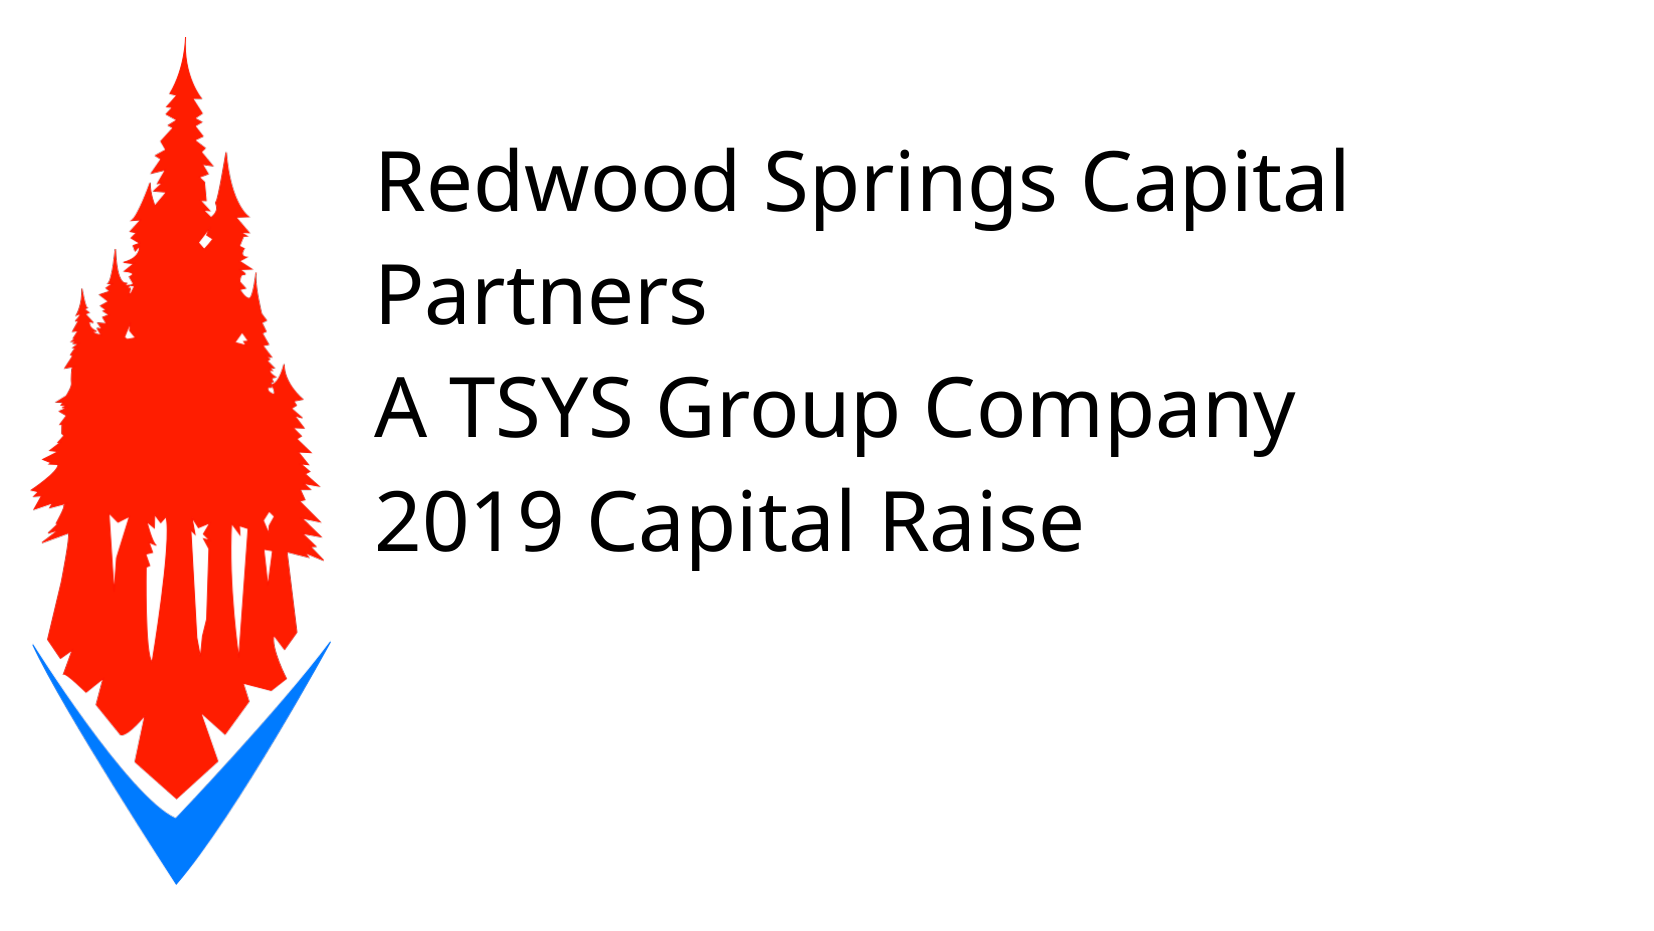

Redwood Springs Capital Partners
A TSYS Group Company
2019 Capital Raise